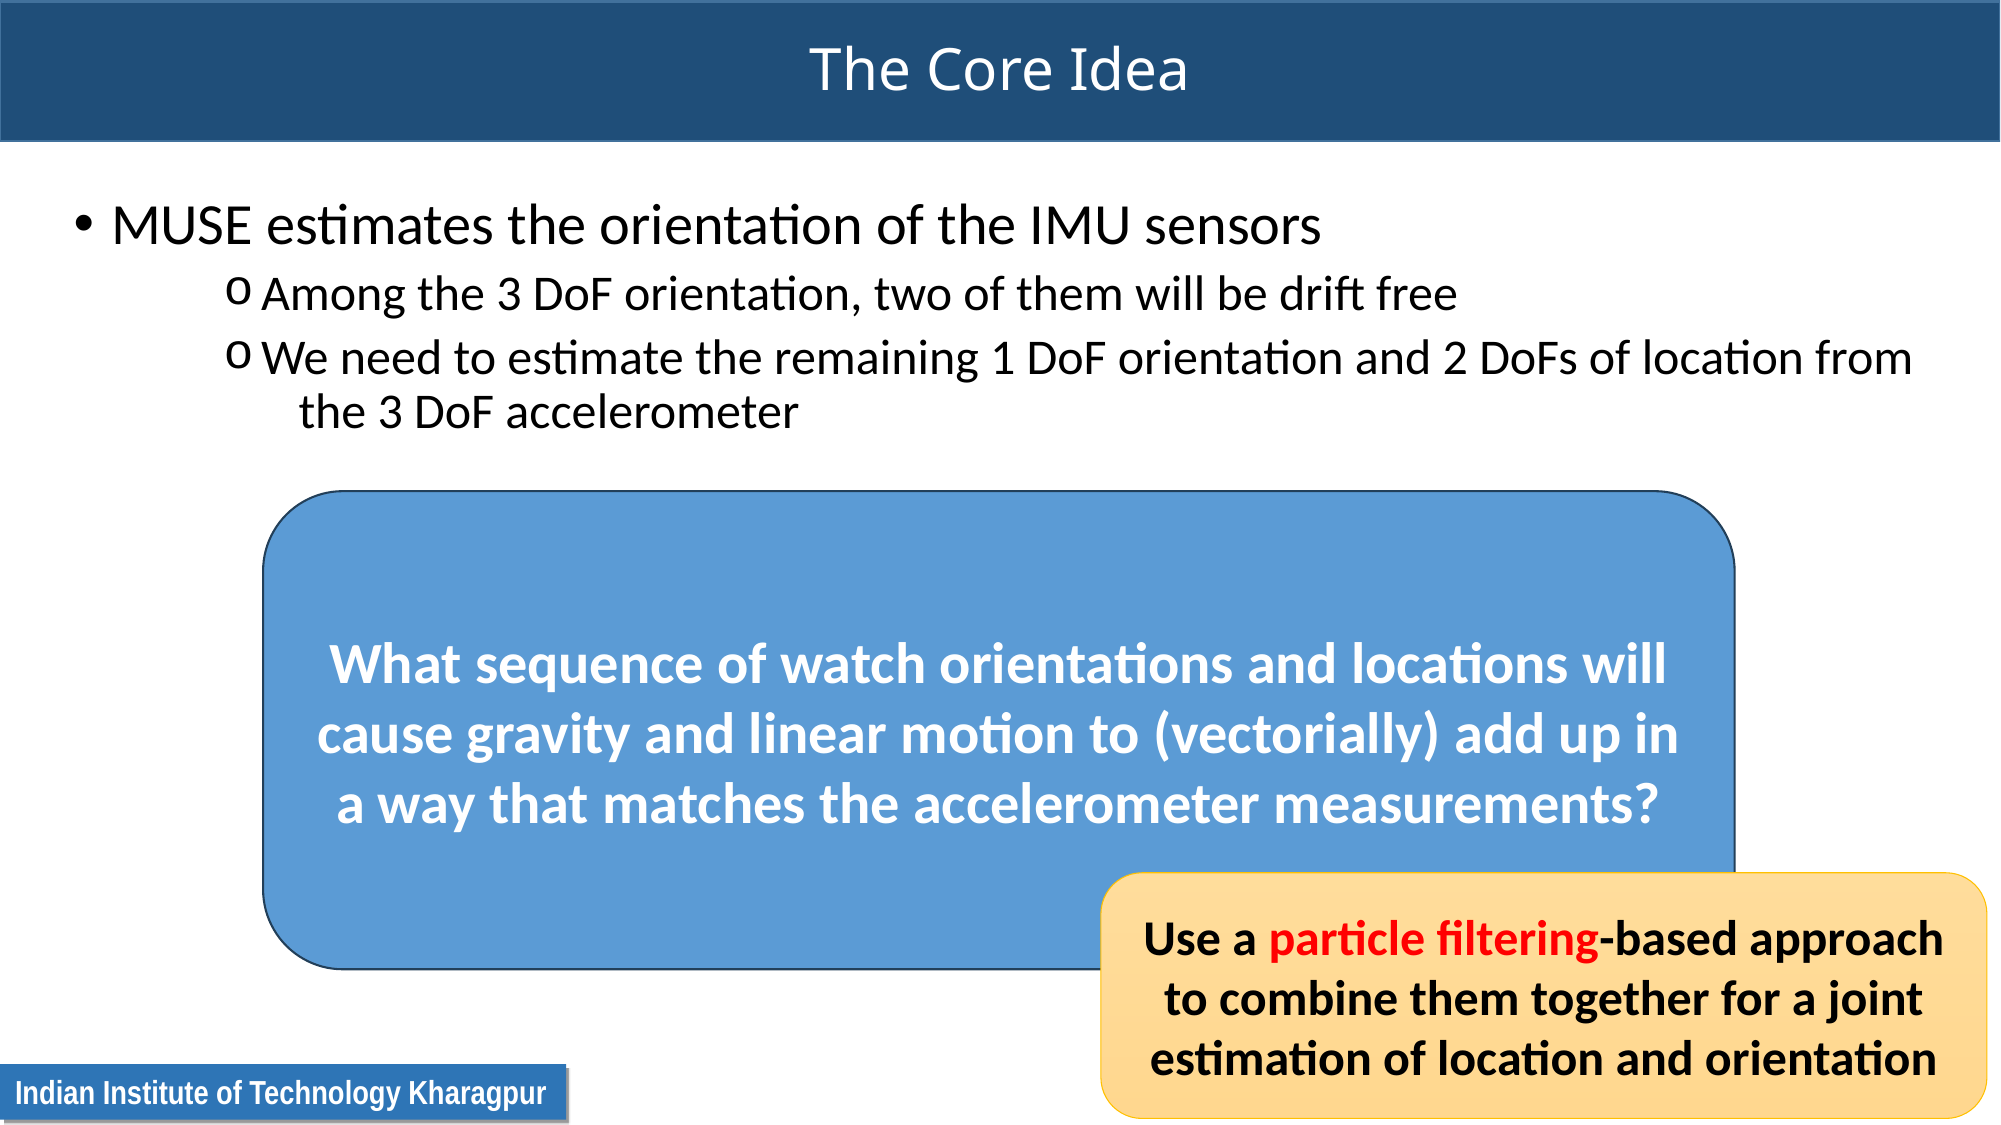

The Core Idea
# MUSE estimates the orientation of the IMU sensors
Among the 3 DoF orientation, two of them will be drift free
We need to estimate the remaining 1 DoF orientation and 2 DoFs of location from the 3 DoF accelerometer
What sequence of watch orientations and locations will cause gravity and linear motion to (vectorially) add up in a way that matches the accelerometer measurements?
Use a particle filtering-based approach to combine them together for a joint estimation of location and orientation